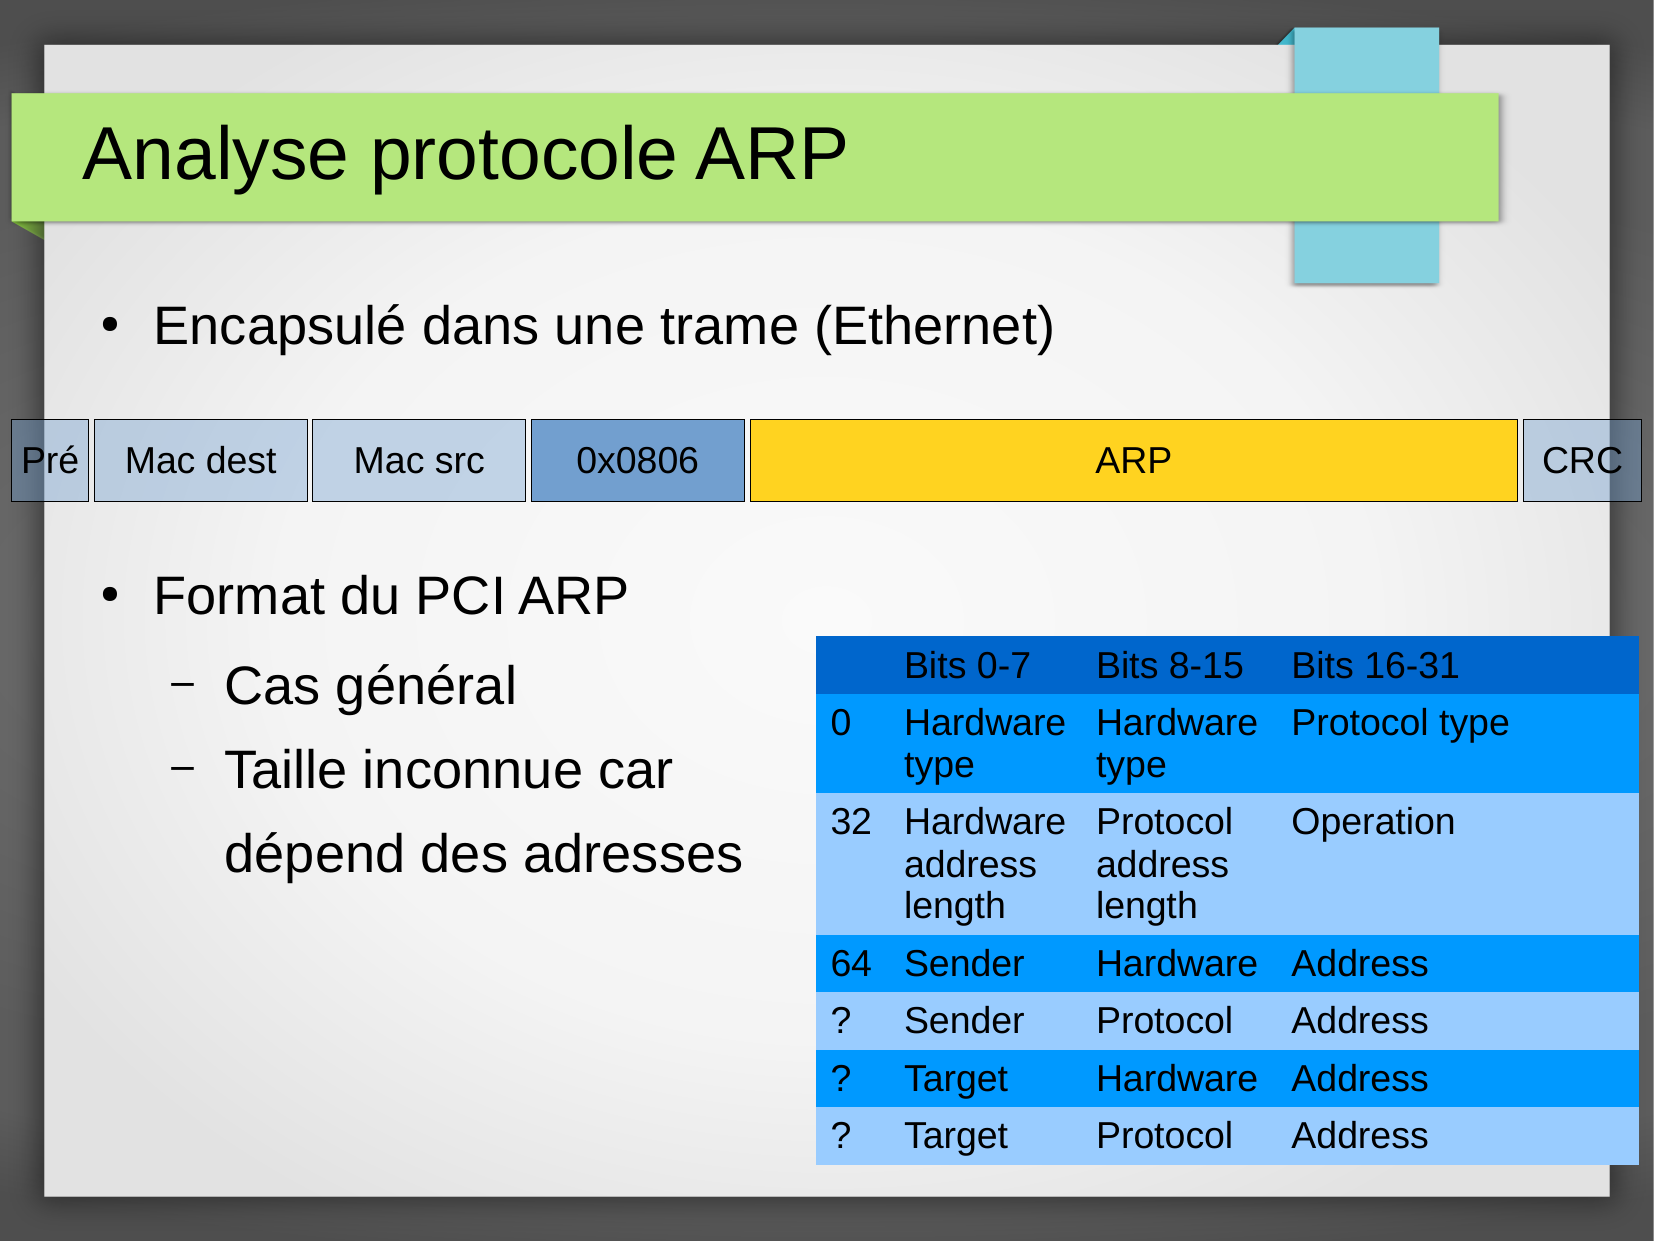

# Analyse protocole ARP
Encapsulé dans une trame (Ethernet)
Format du PCI ARP
Cas général
Taille inconnue car
dépend des adresses
Pré
Mac dest
Mac src
0x0806
ARP
CRC
| | Bits 0-7 | Bits 8-15 | Bits 16-31 |
| --- | --- | --- | --- |
| 0 | Hardware type | Hardware type | Protocol type |
| 32 | Hardware address length | Protocol address length | Operation |
| 64 | Sender | Hardware | Address |
| ? | Sender | Protocol | Address |
| ? | Target | Hardware | Address |
| ? | Target | Protocol | Address |